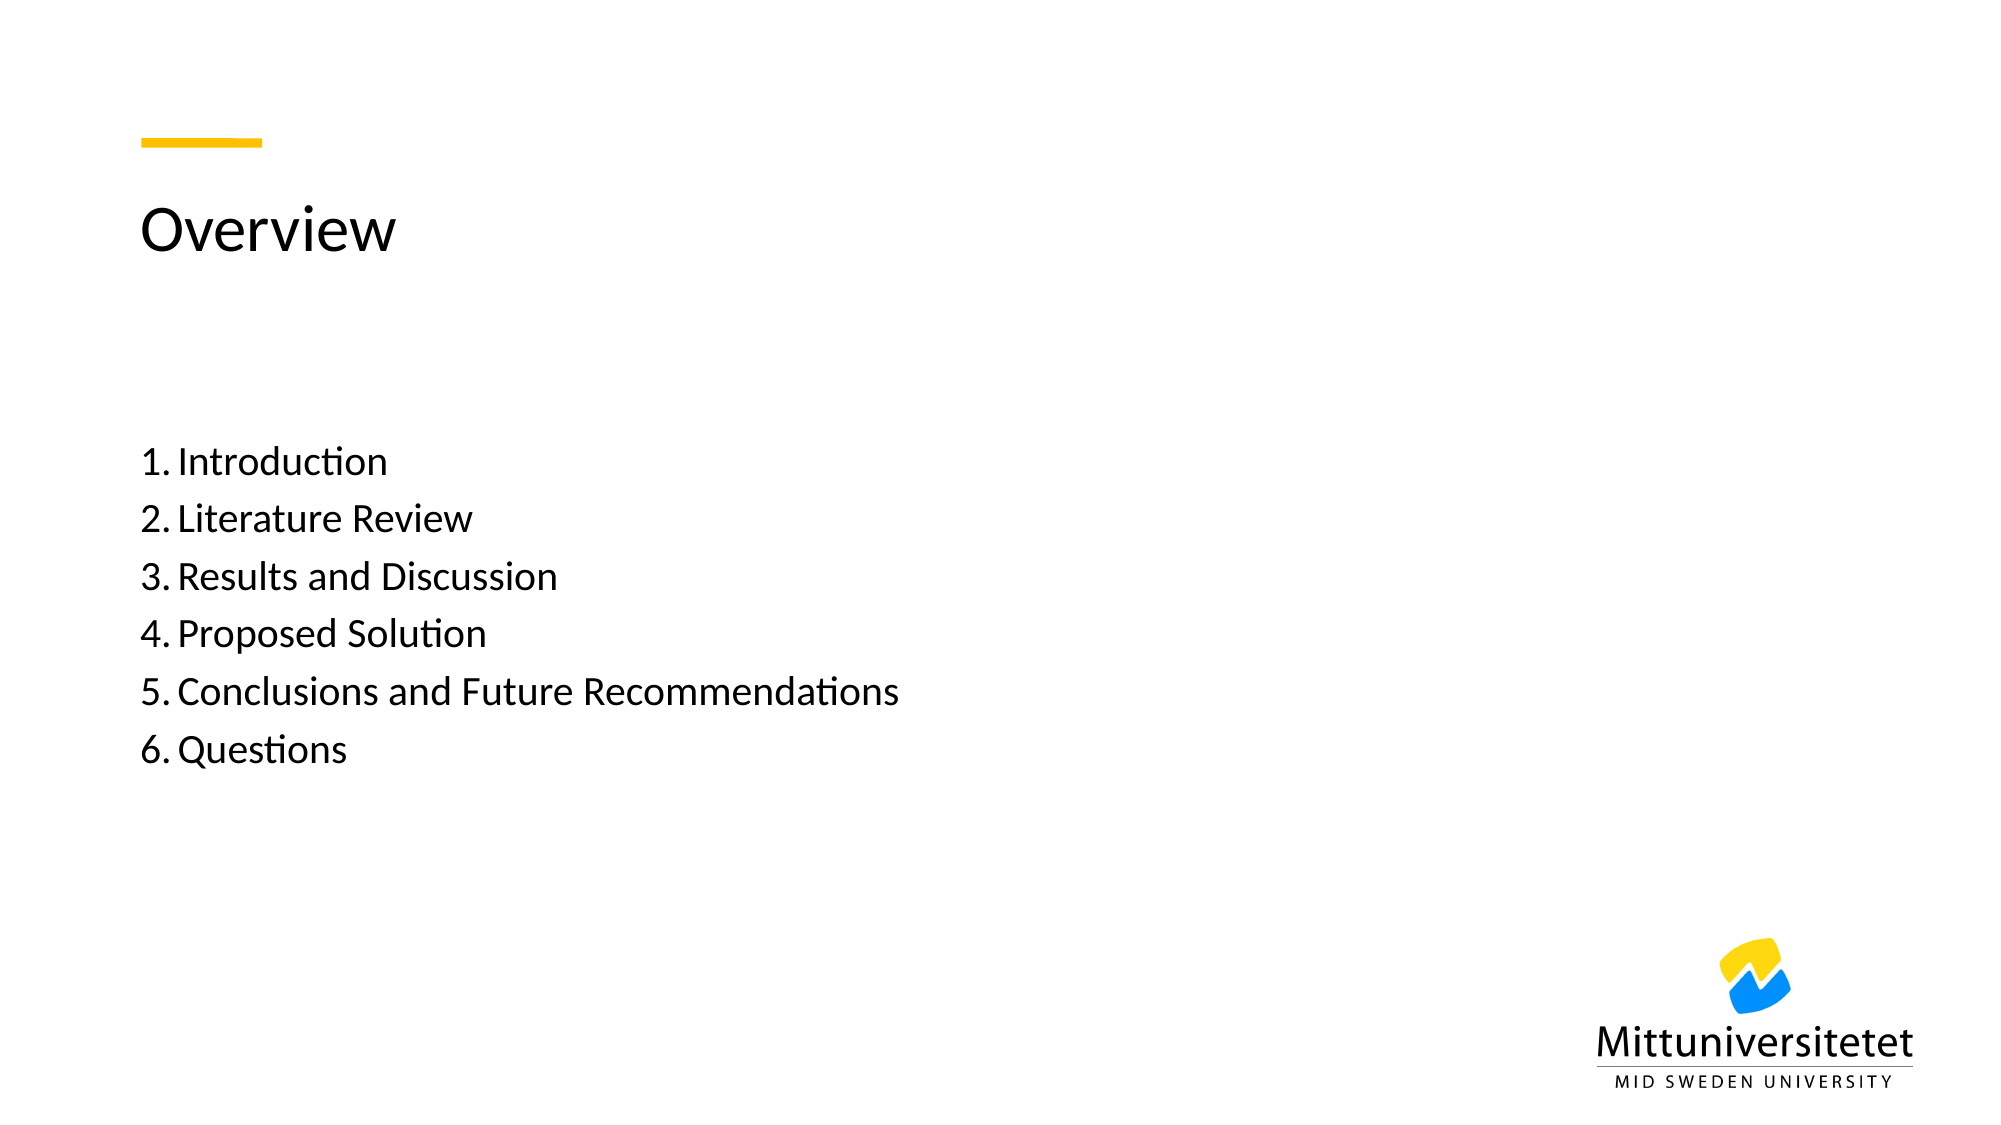

# Overview
Introduction
Literature Review
Results and Discussion
Proposed Solution
Conclusions and Future Recommendations
Questions